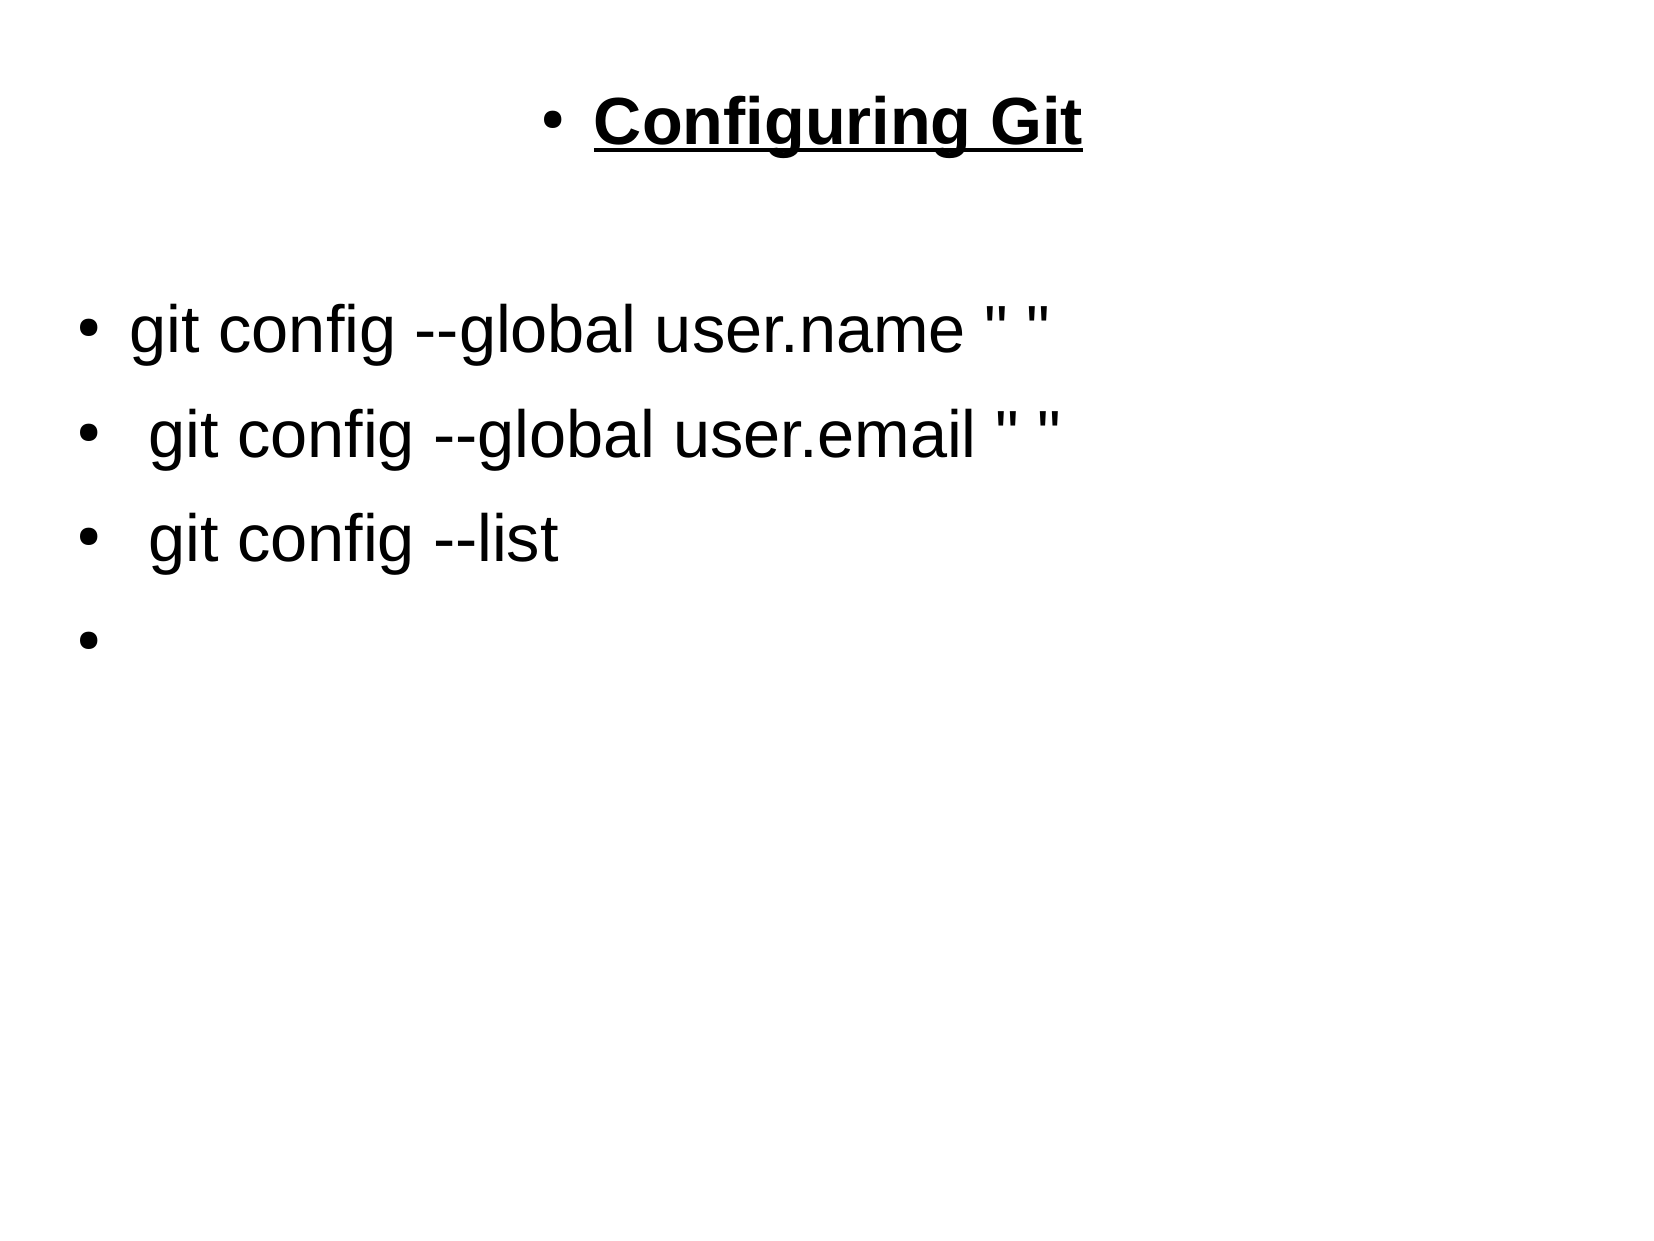

# Configuring Git
git config --global user.name " "
 git config --global user.email " "
 git config --list